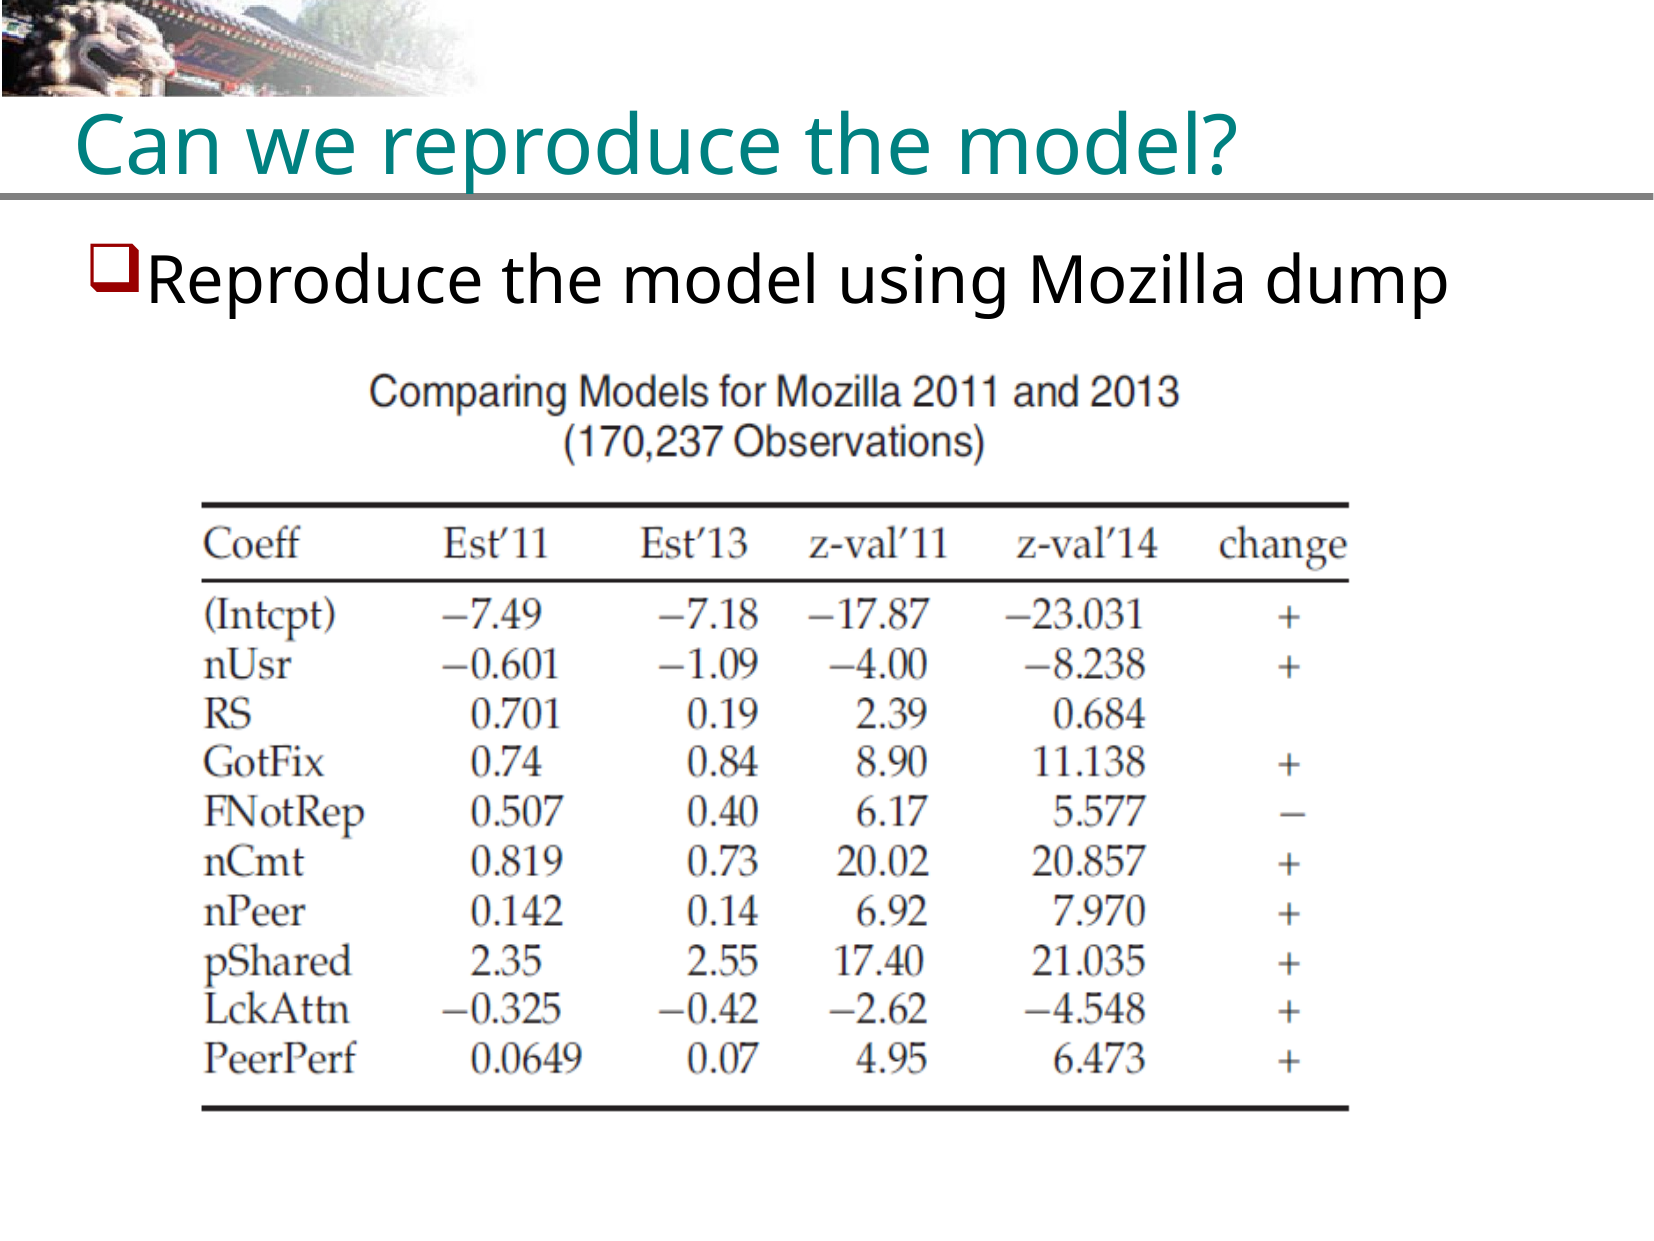

# Can we reproduce the model?
Reproduce the model using Mozilla dump